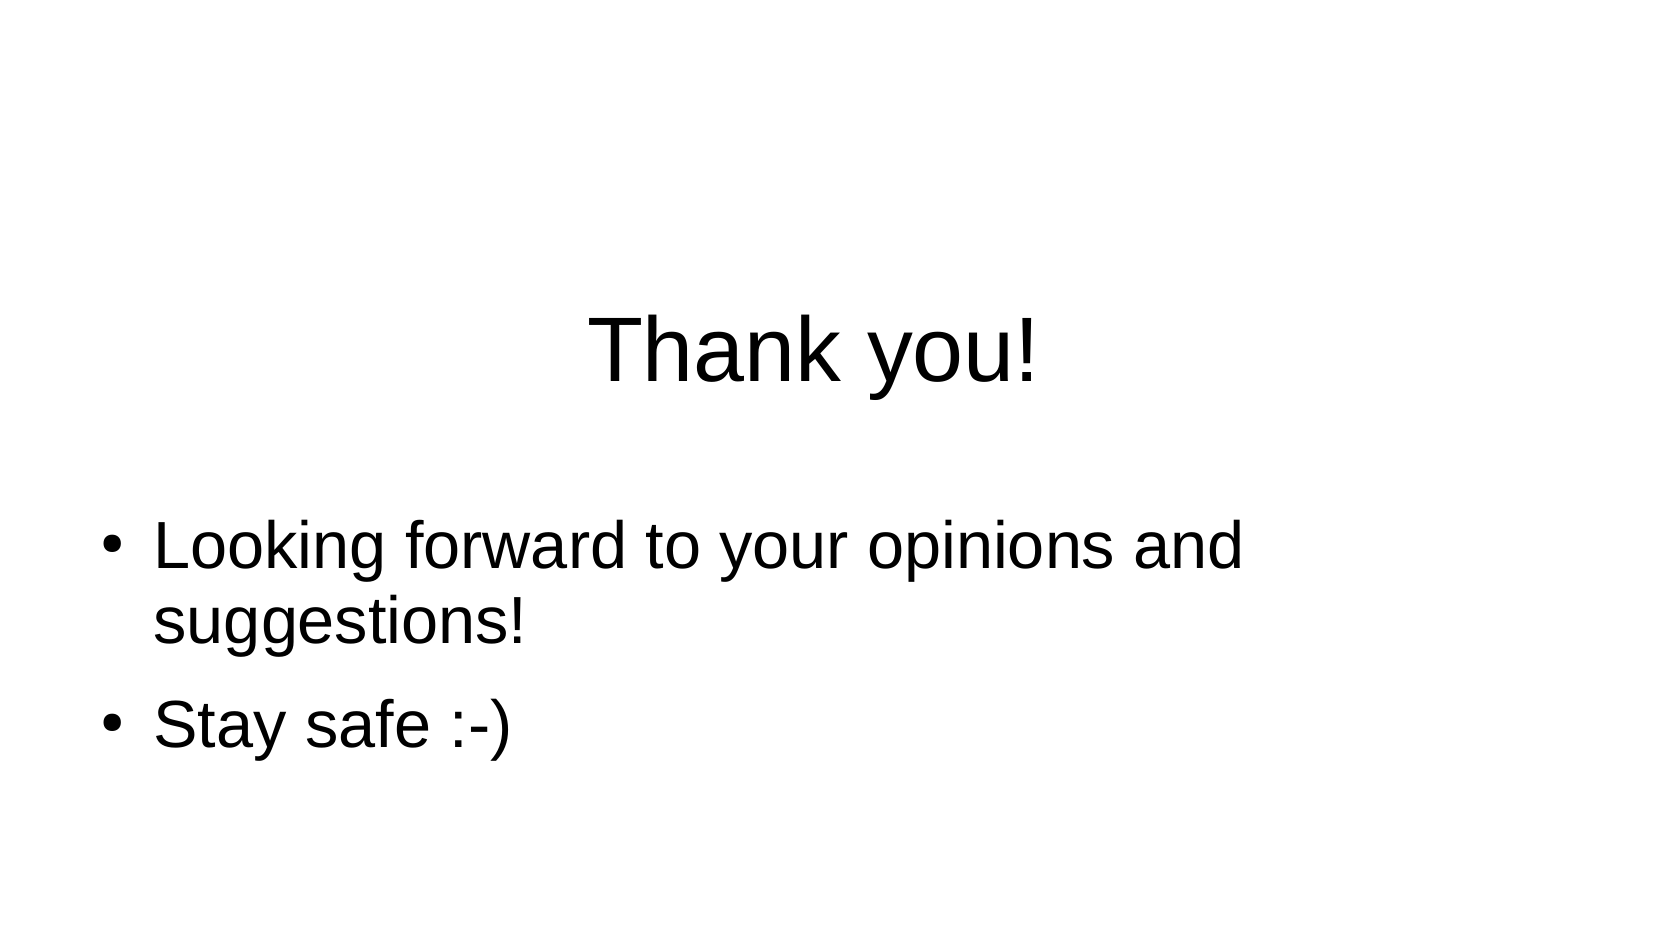

# Thank you!
Looking forward to your opinions and suggestions!
Stay safe :-)